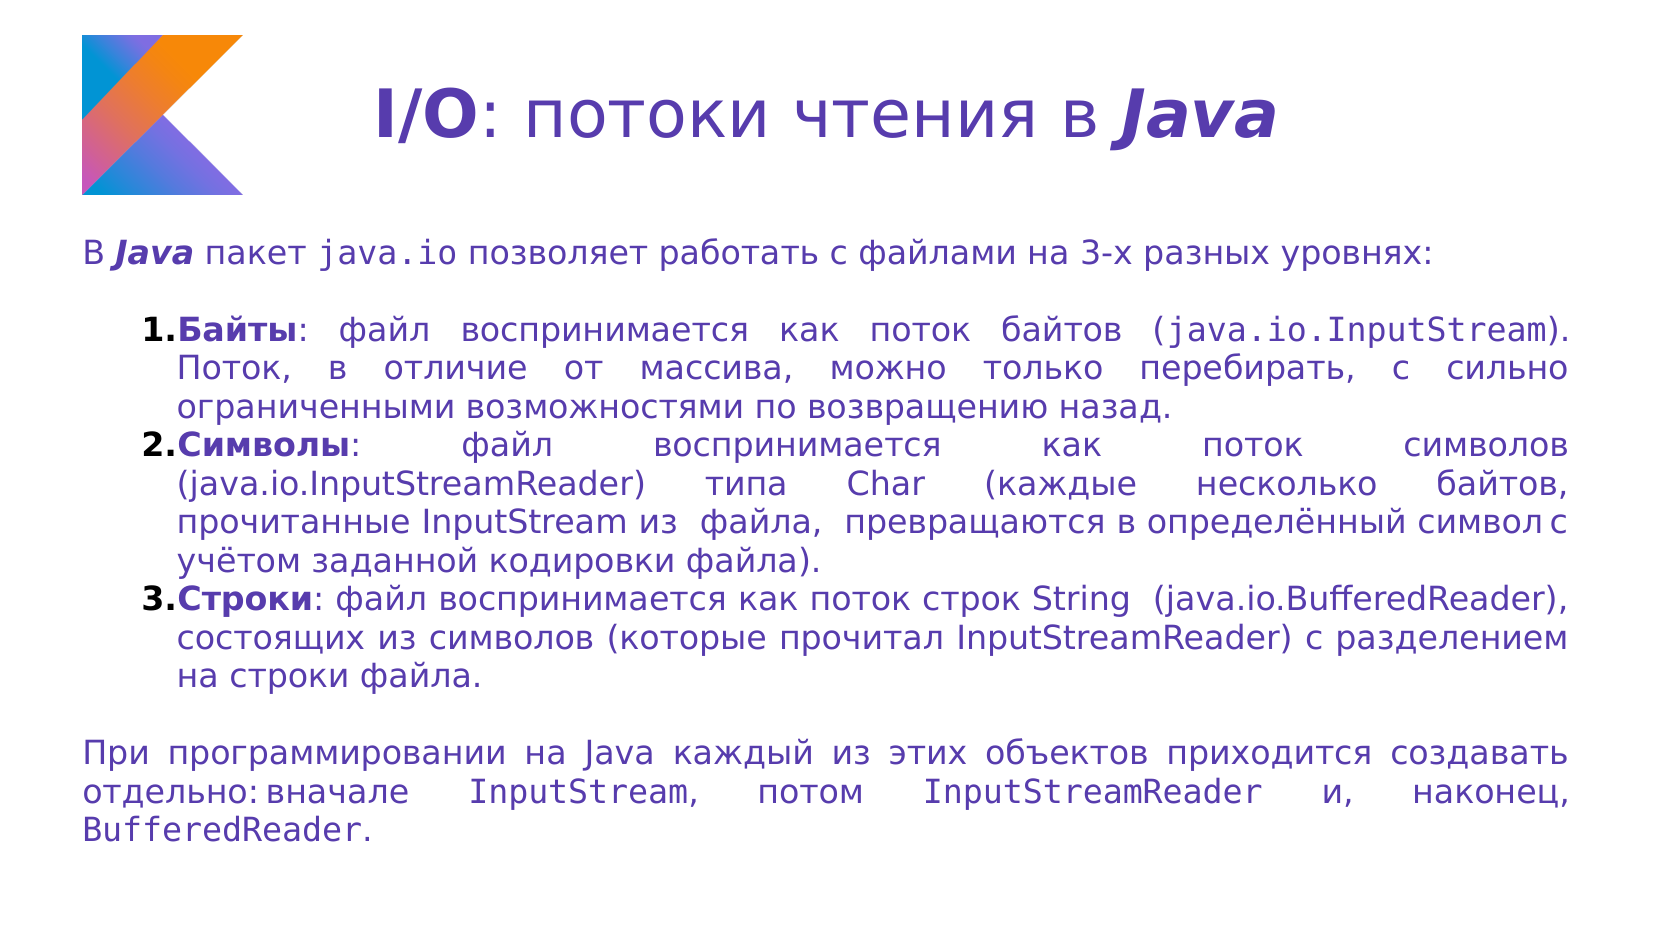

# I/O: потоки чтения в Java
В Java пакет java.io позволяет работать с файлами на 3-х разных уровнях:
Байты: файл воспринимается как поток байтов (java.io.InputStream). Поток, в отличие от массива, можно только перебирать, с сильно ограниченными возможностями по возвращению назад.
Символы: файл воспринимается как поток символов (java.io.InputStreamReader) типа Char (каждые несколько байтов, прочитанные InputStream из файла, превращаются в определённый символ с учётом заданной кодировки файла).
Строки: файл воспринимается как поток строк String (java.io.BufferedReader), состоящих из символов (которые прочитал InputStreamReader) с разделением на строки файла.
При программировании на Java каждый из этих объектов приходится создавать отдельно: вначале InputStream, потом InputStreamReader и, наконец, BufferedReader.